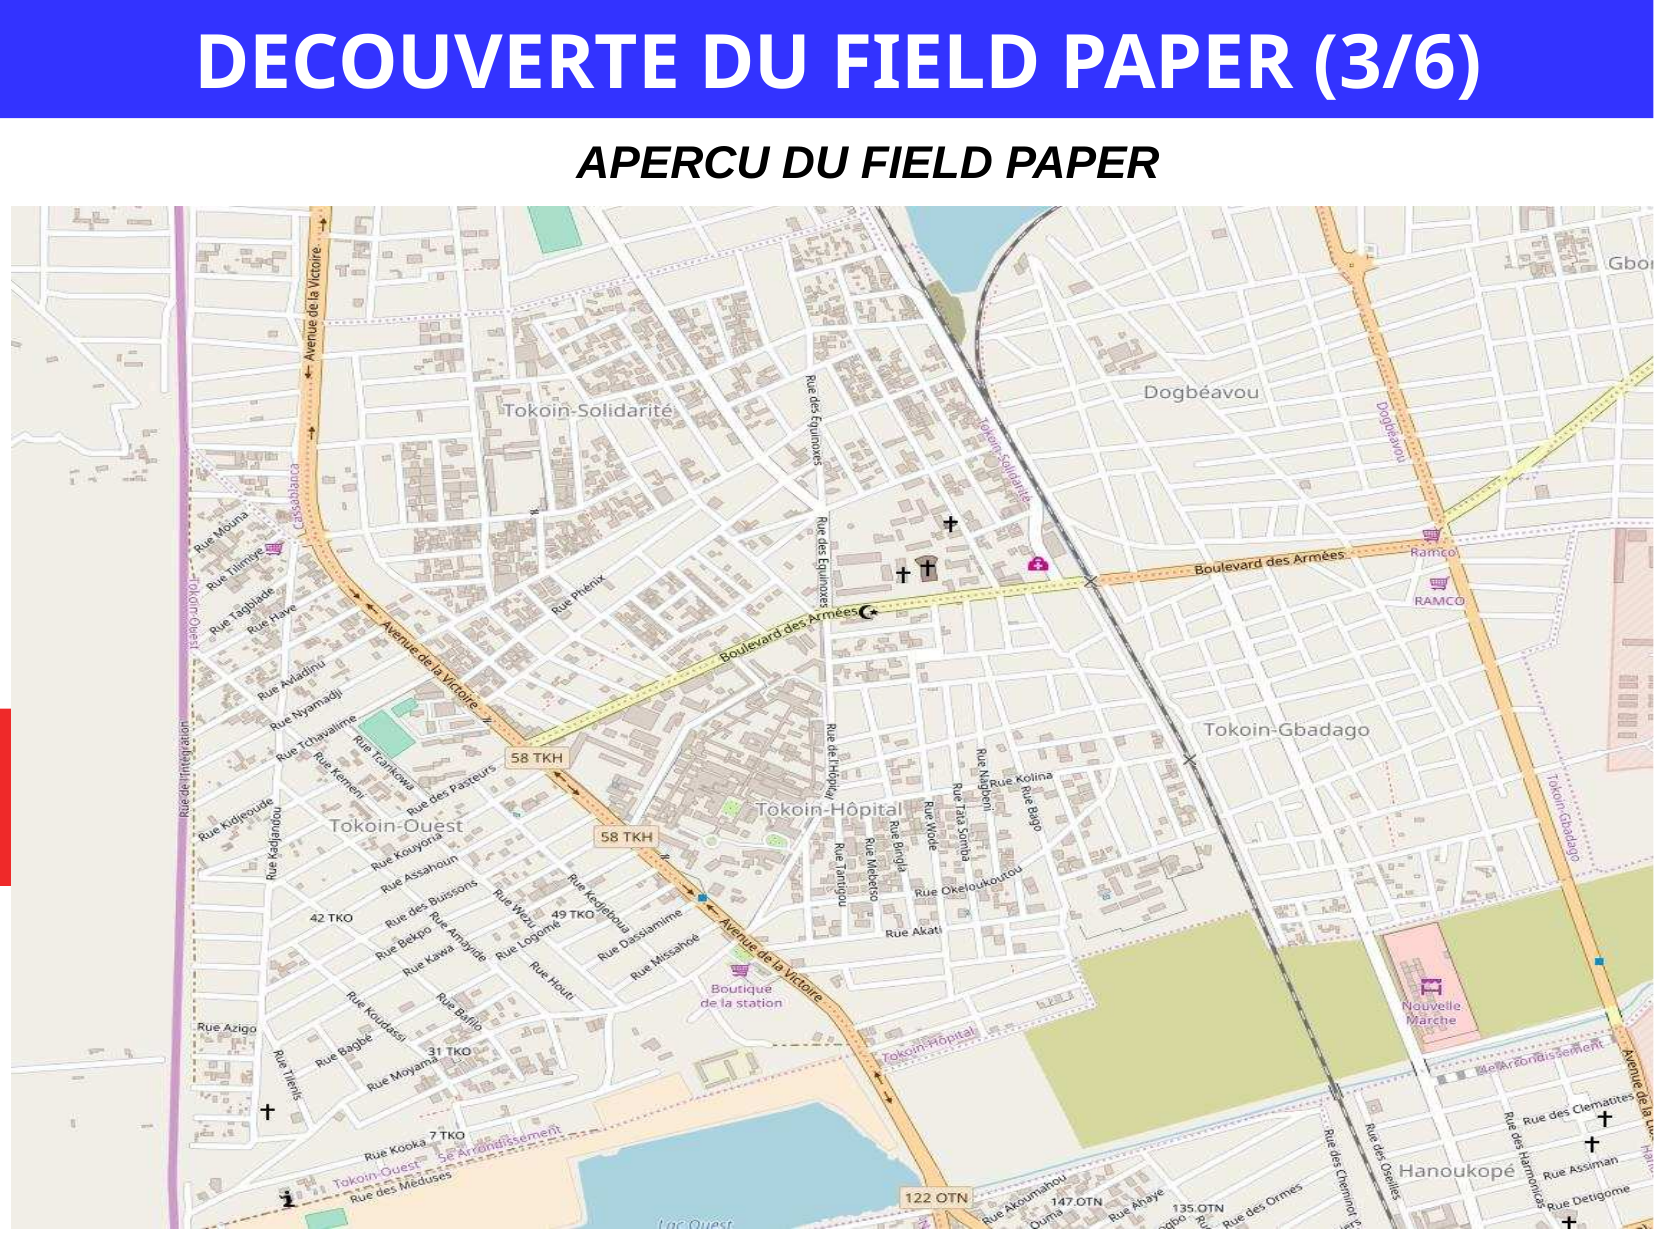

# DECOUVERTE DU FIELD PAPER (3/6)
APERCU DU FIELD PAPER